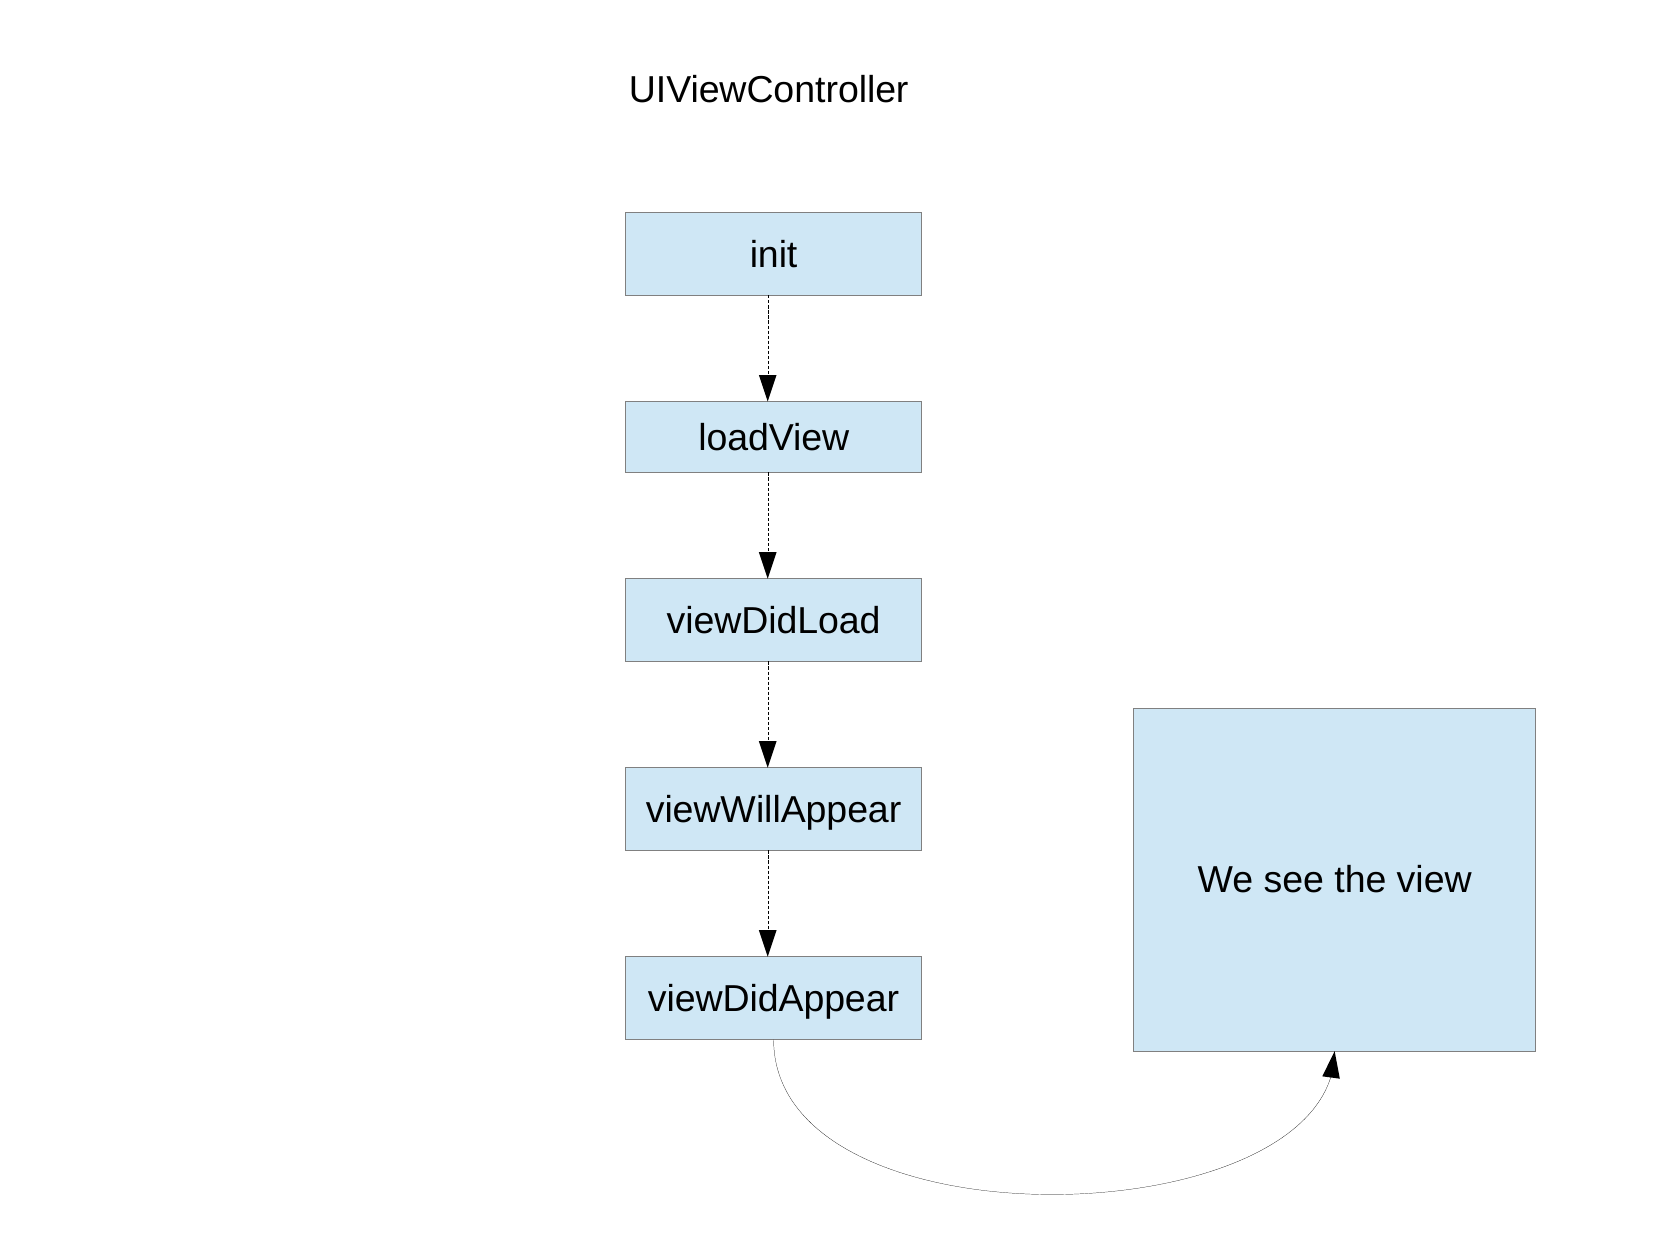

UIViewController
init
loadView
viewDidLoad
We see the view
viewWillAppear
viewDidAppear